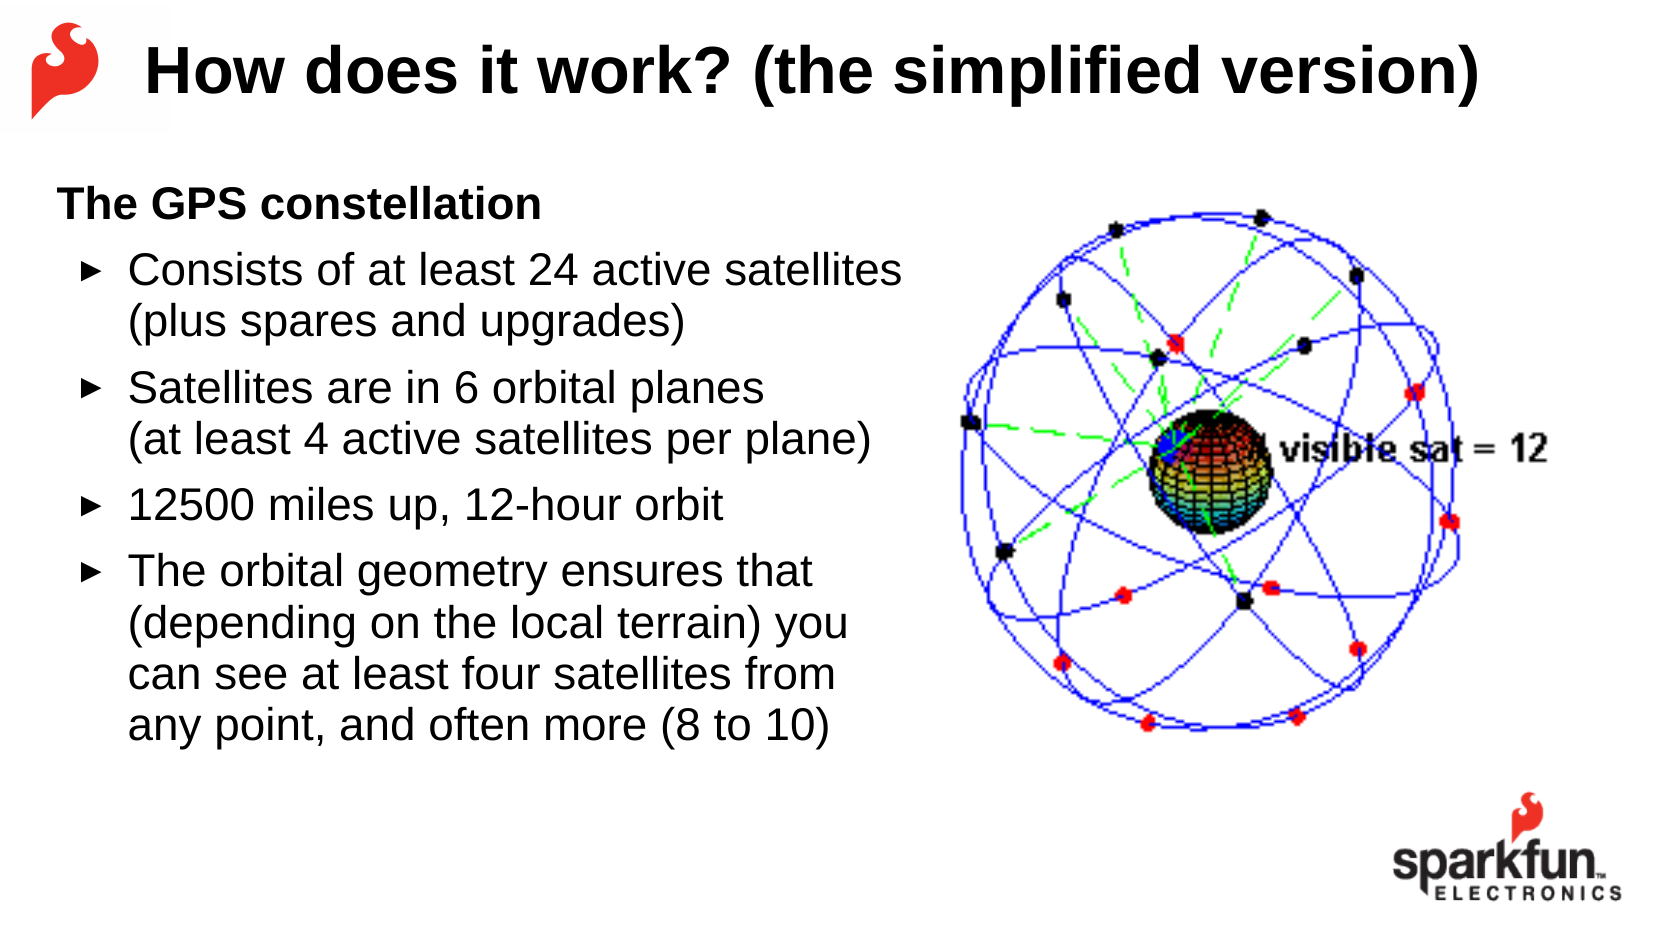

# How does it work? (the simplified version)
The GPS constellation
Consists of at least 24 active satellites (plus spares and upgrades)
Satellites are in 6 orbital planes
(at least 4 active satellites per plane)
12500 miles up, 12-hour orbit
The orbital geometry ensures that (depending on the local terrain) you can see at least four satellites from any point, and often more (8 to 10)